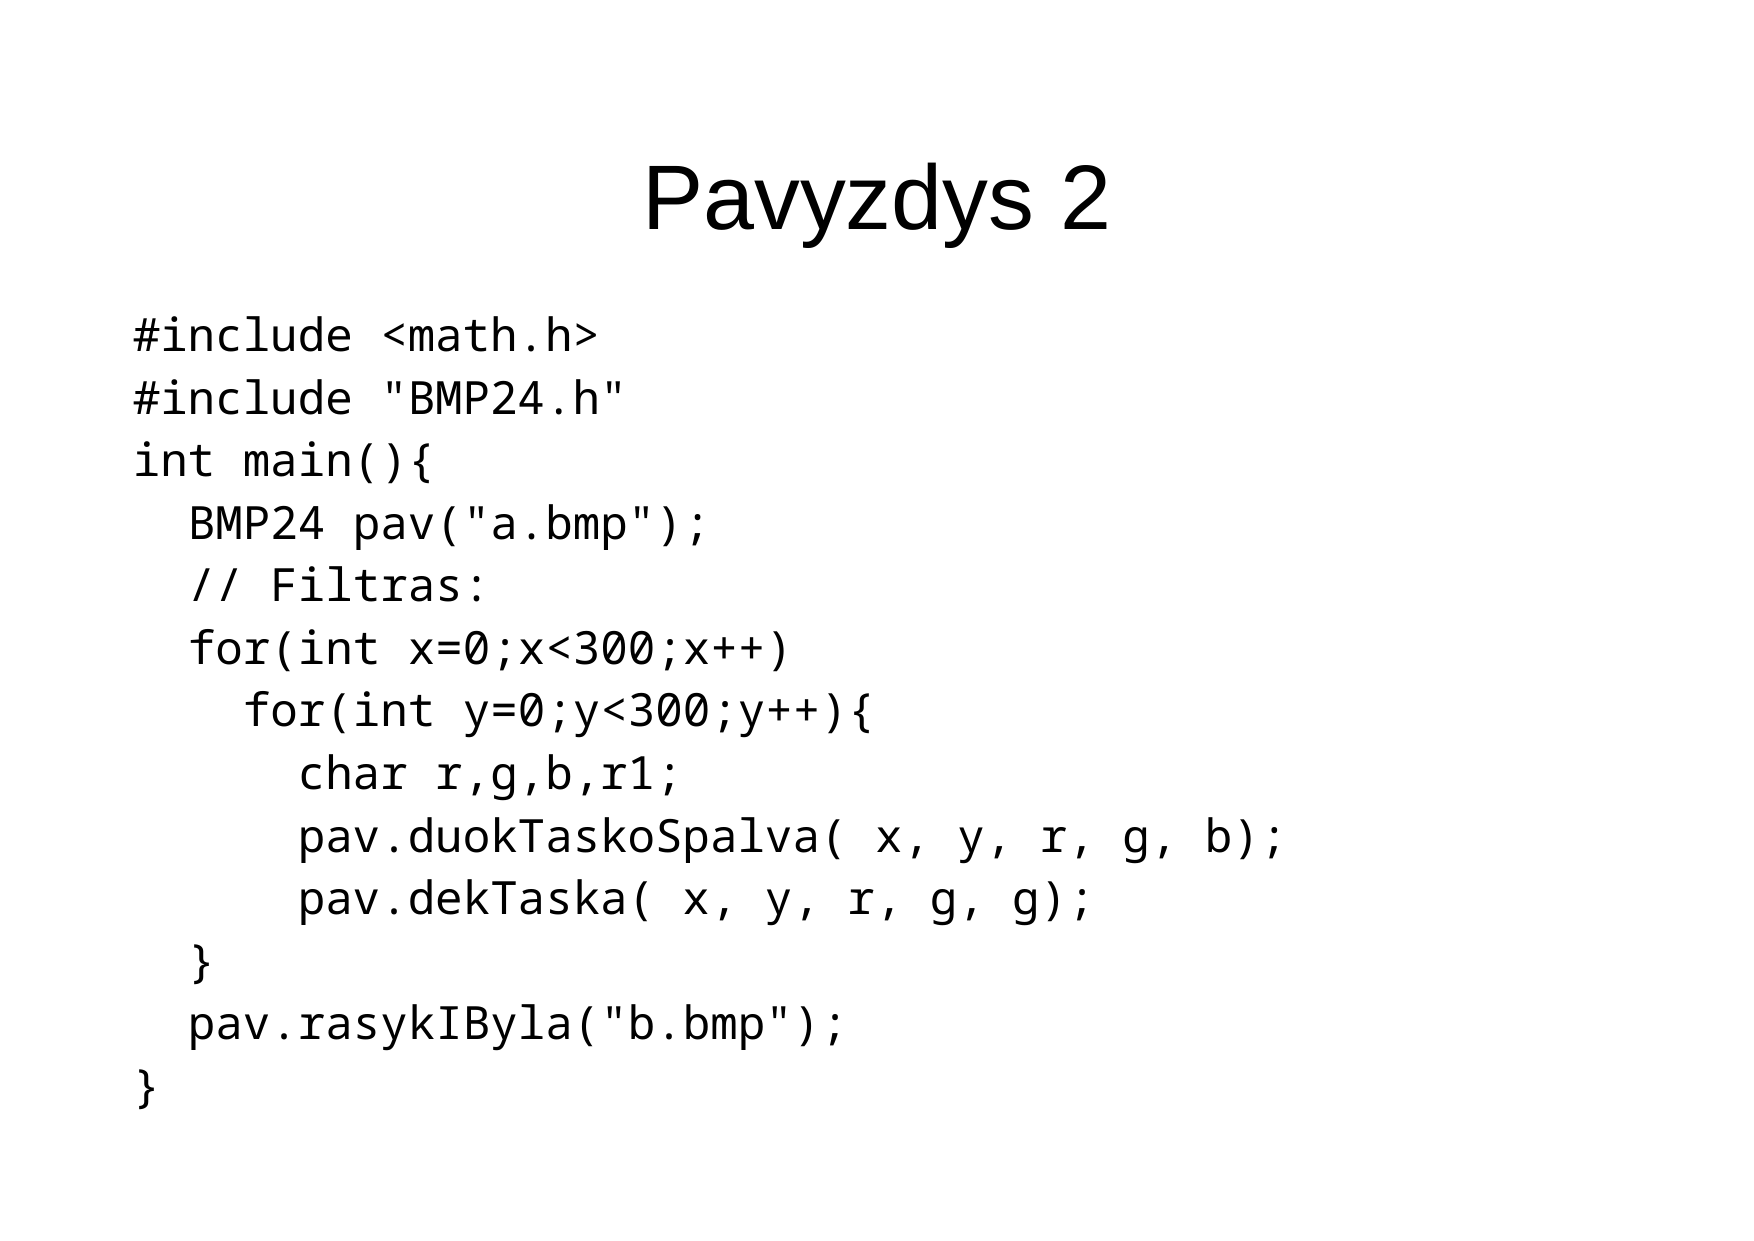

# Pavyzdys 2
#include <math.h>
#include "BMP24.h"
int main(){
 BMP24 pav("a.bmp");
 // Filtras:
 for(int x=0;x<300;x++)
 for(int y=0;y<300;y++){
 char r,g,b,r1;
 pav.duokTaskoSpalva( x, y, r, g, b);
 pav.dekTaska( x, y, r, g, g);
 }
 pav.rasykIByla("b.bmp");
}